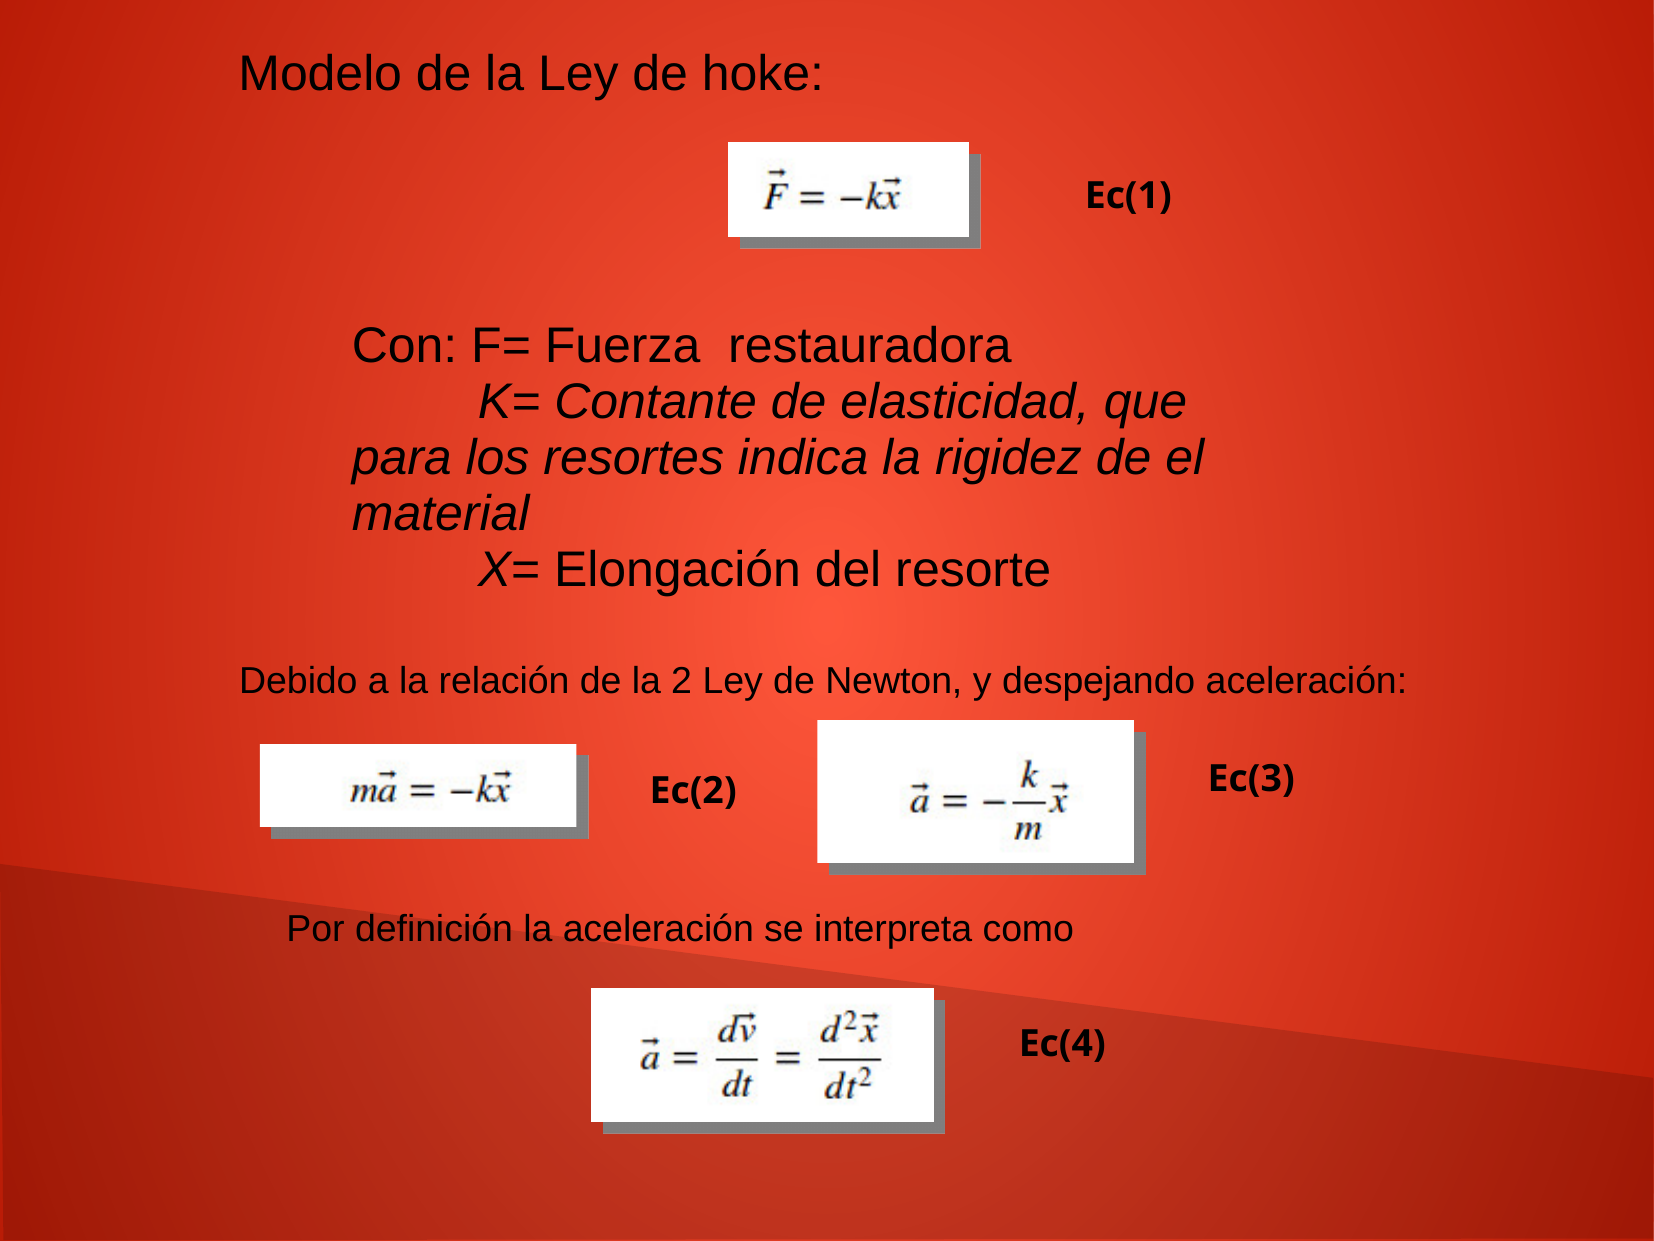

# Modelo de la Ley de hoke:
Ec(1)
Con: F= Fuerza restauradora
 K= Contante de elasticidad, que para los resortes indica la rigidez de el material
 X= Elongación del resorte
Ec(3)
Debido a la relación de la 2 Ley de Newton, y despejando aceleración:
Ec(3)
Ec(2)
Por definición la aceleración se interpreta como
Ec(4)